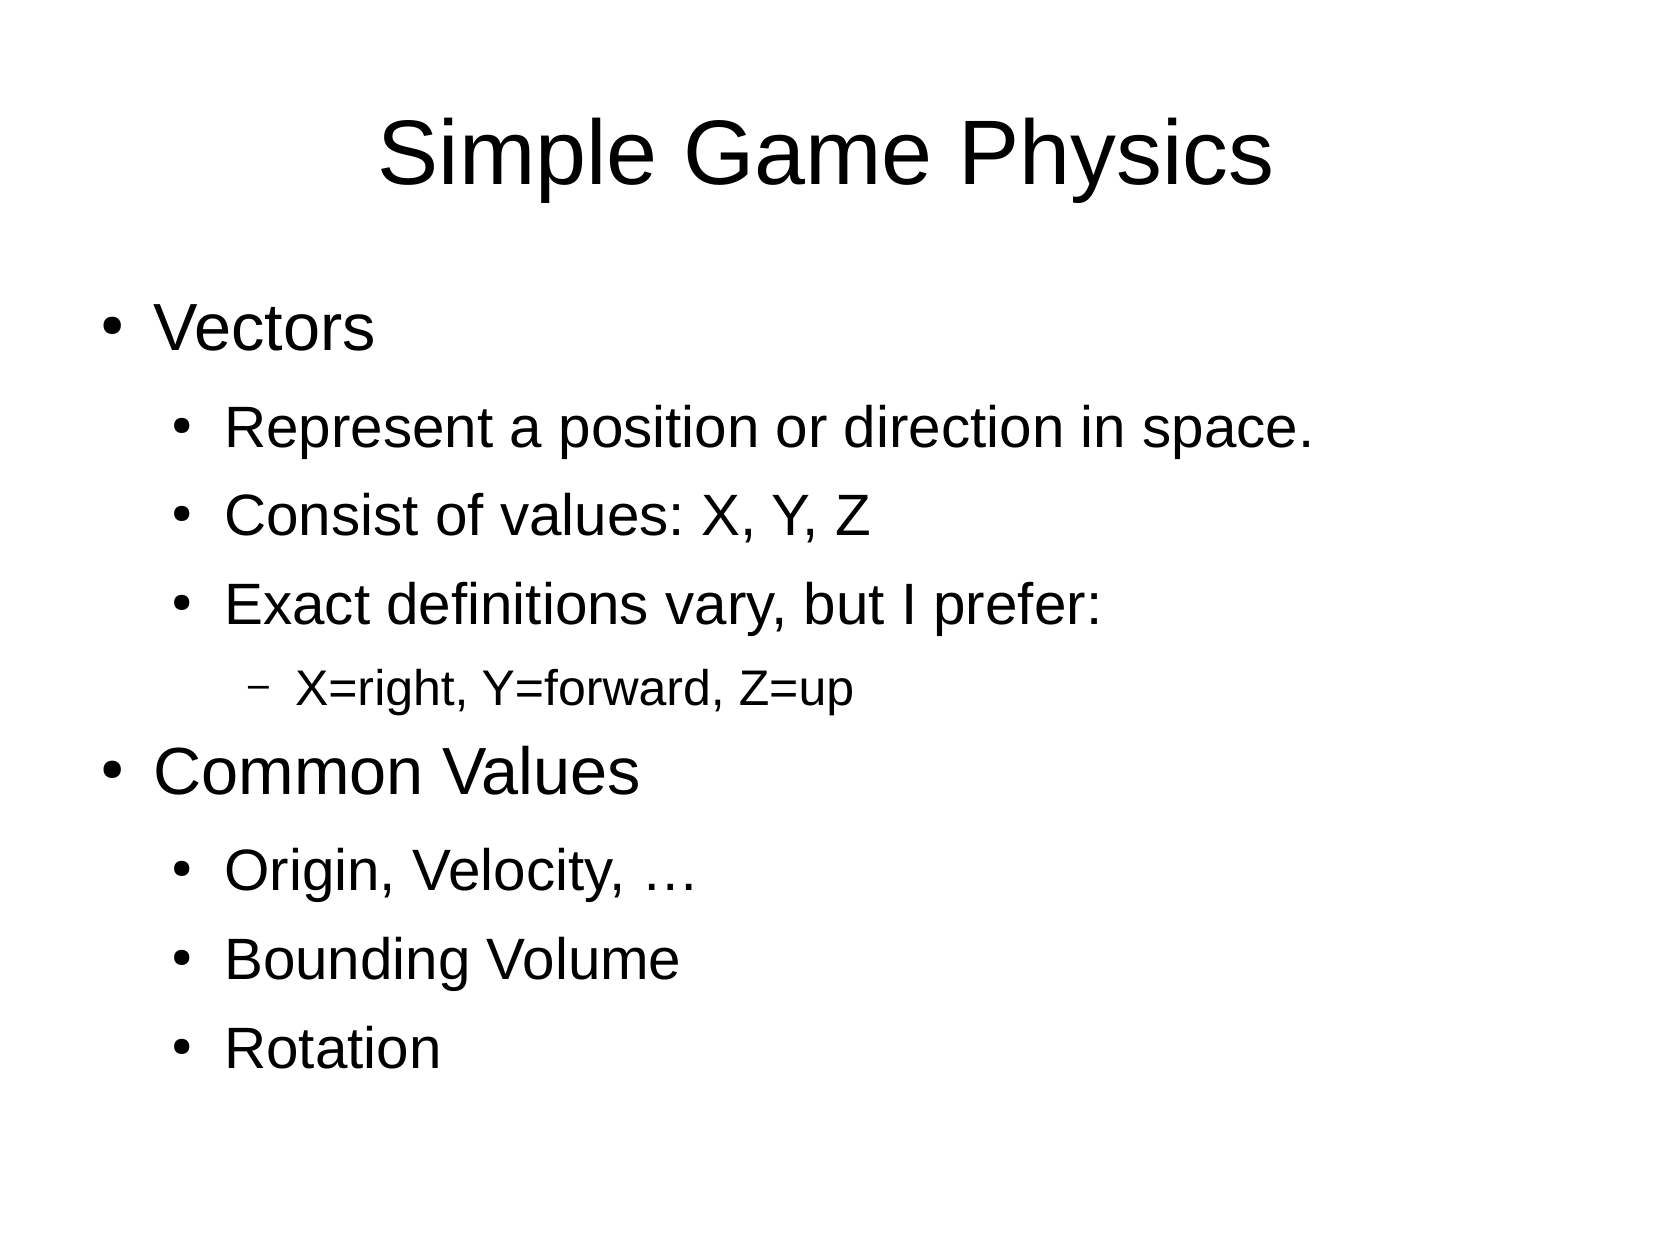

# Simple Game Physics
Vectors
Represent a position or direction in space.
Consist of values: X, Y, Z
Exact definitions vary, but I prefer:
X=right, Y=forward, Z=up
Common Values
Origin, Velocity, …
Bounding Volume
Rotation